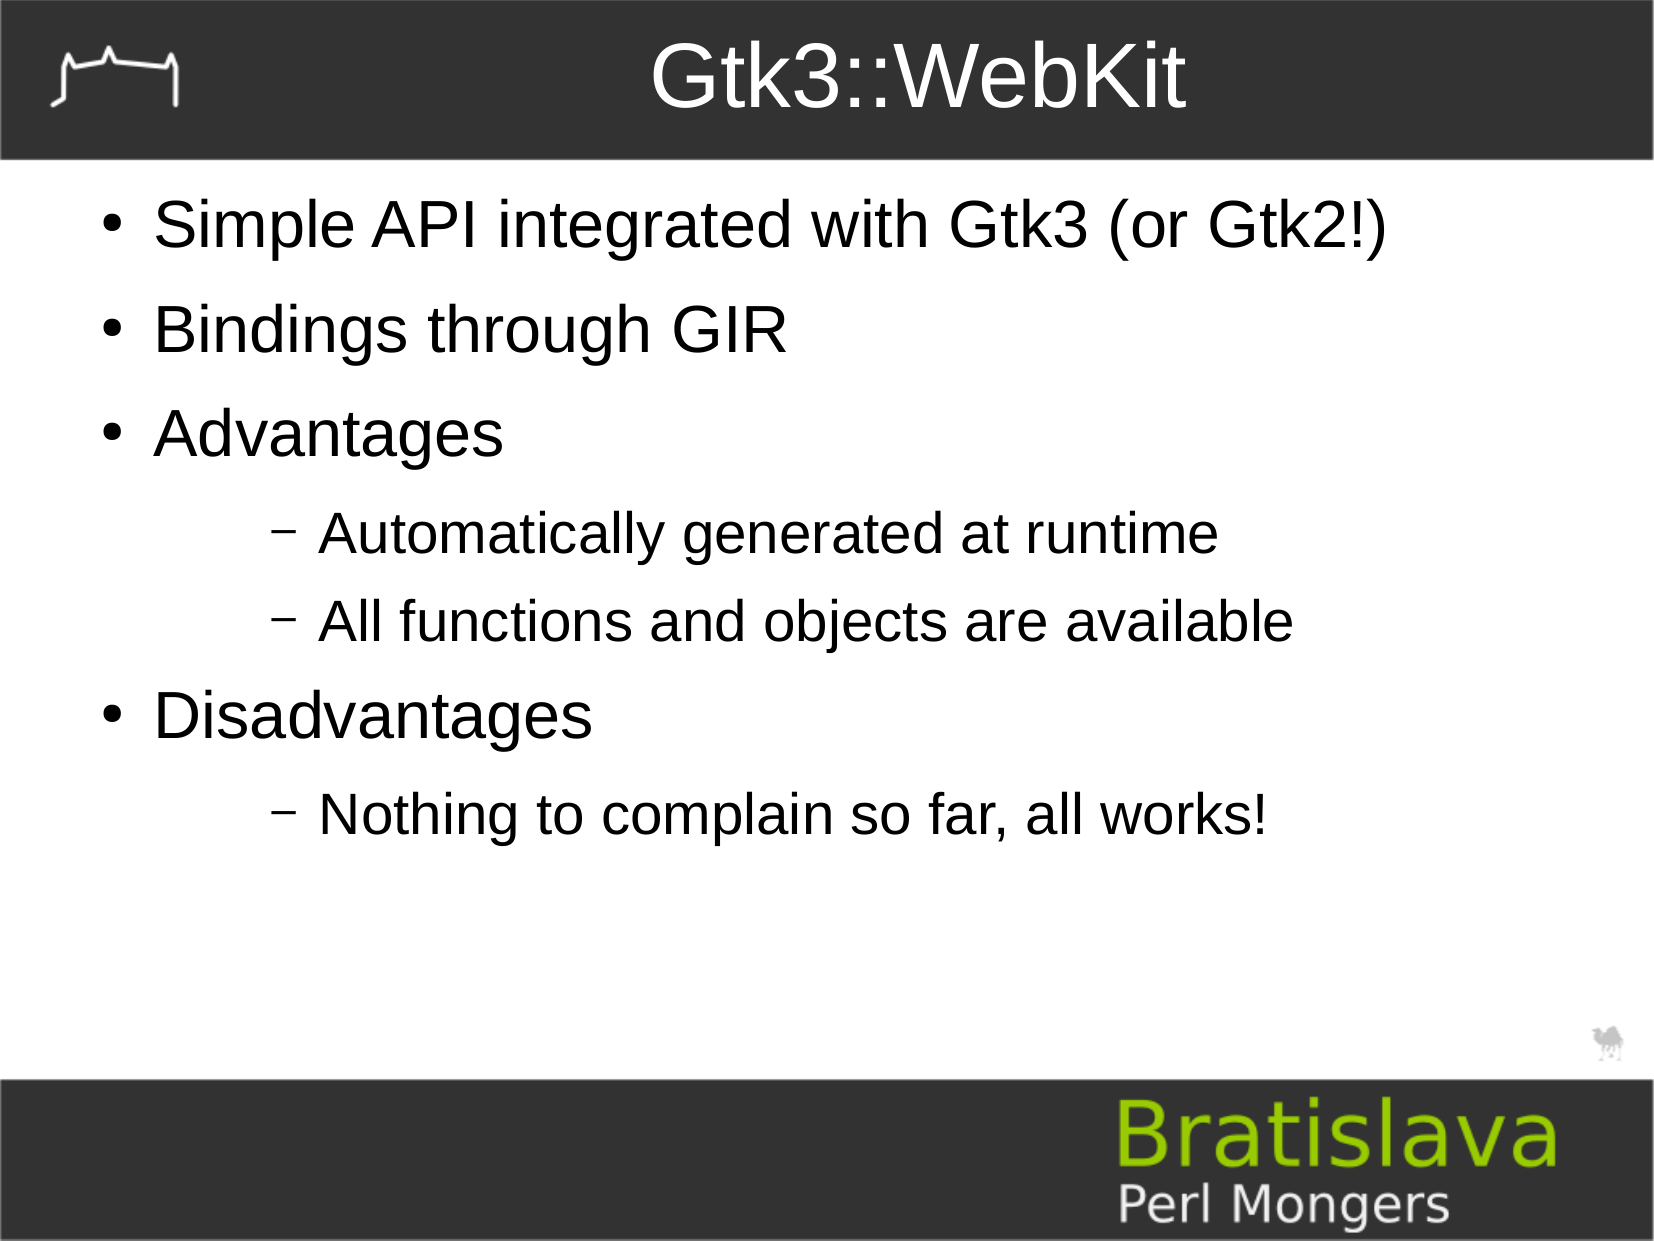

# Gtk3::WebKit
Simple API integrated with Gtk3 (or Gtk2!)
Bindings through GIR
Advantages
Automatically generated at runtime
All functions and objects are available
Disadvantages
Nothing to complain so far, all works!